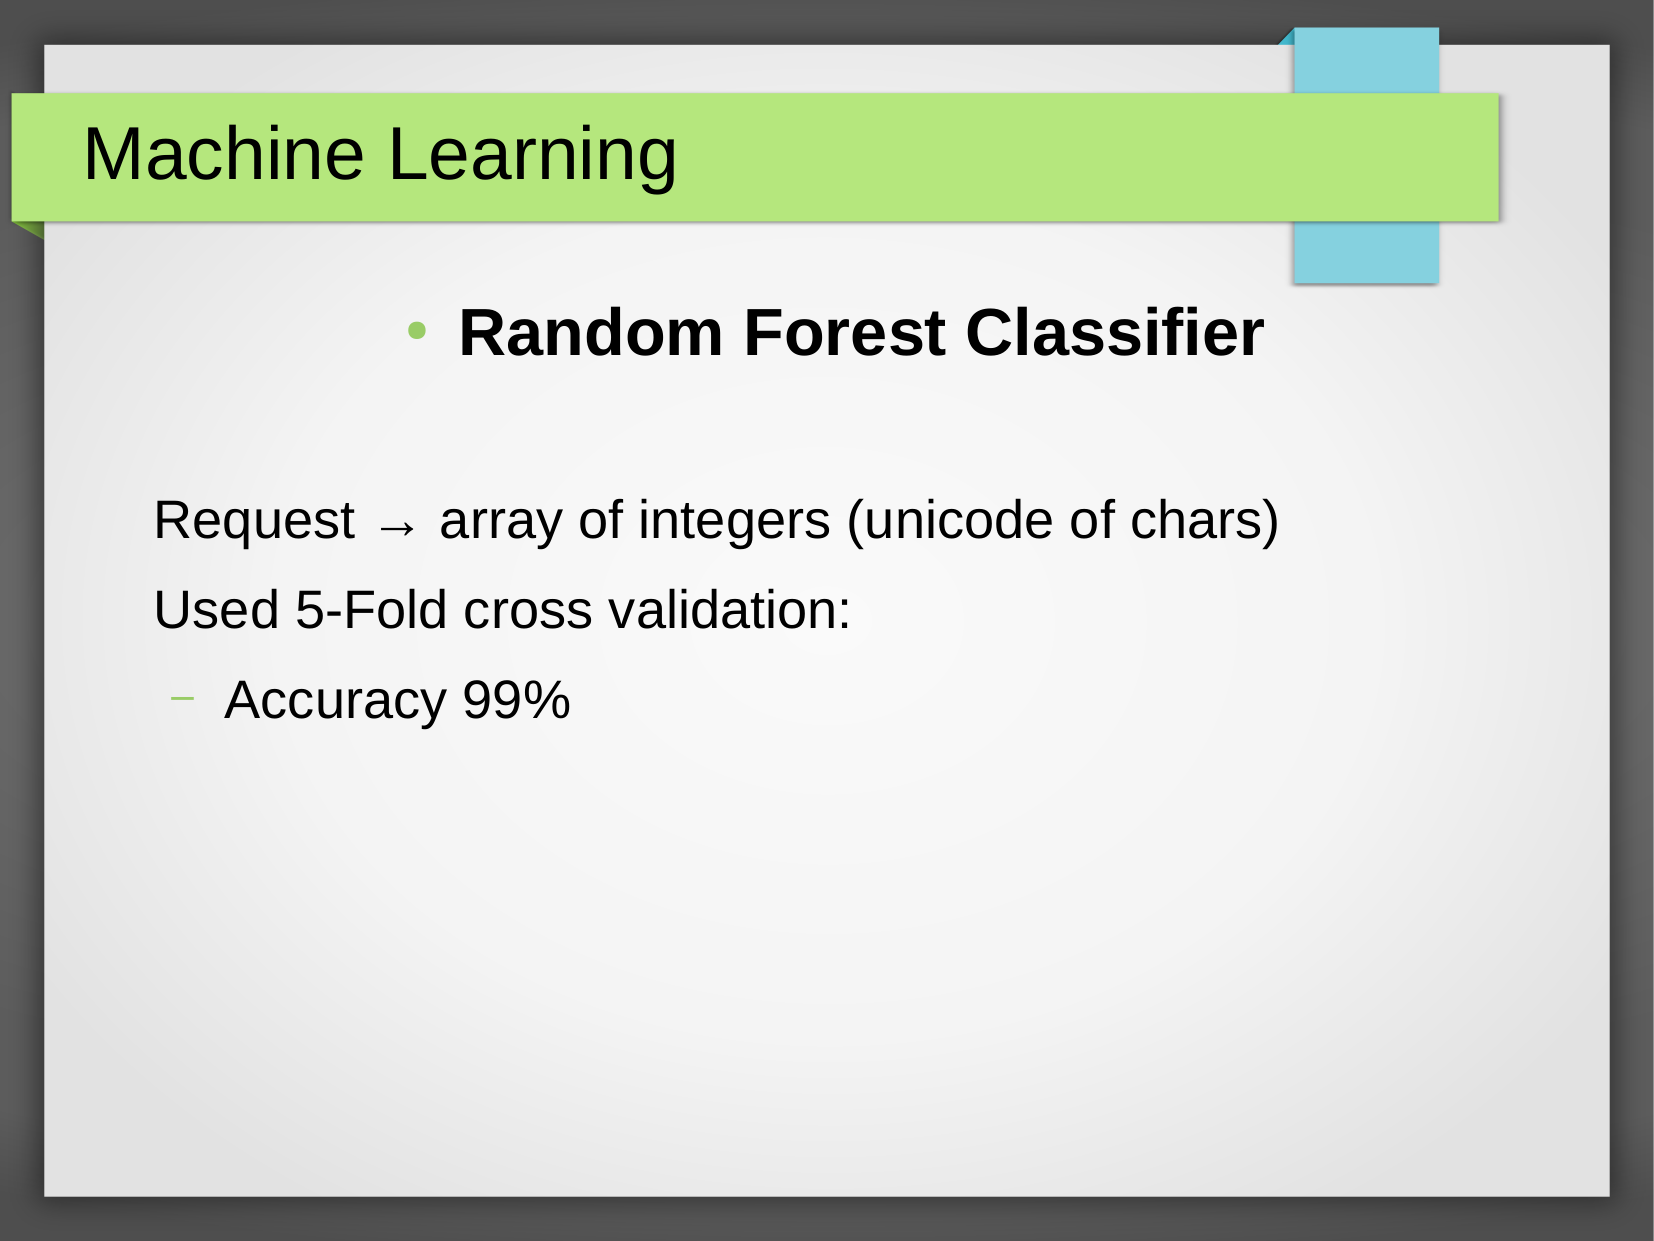

# Machine Learning
Random Forest Classifier
Request → array of integers (unicode of chars)
Used 5-Fold cross validation:
Accuracy 99%